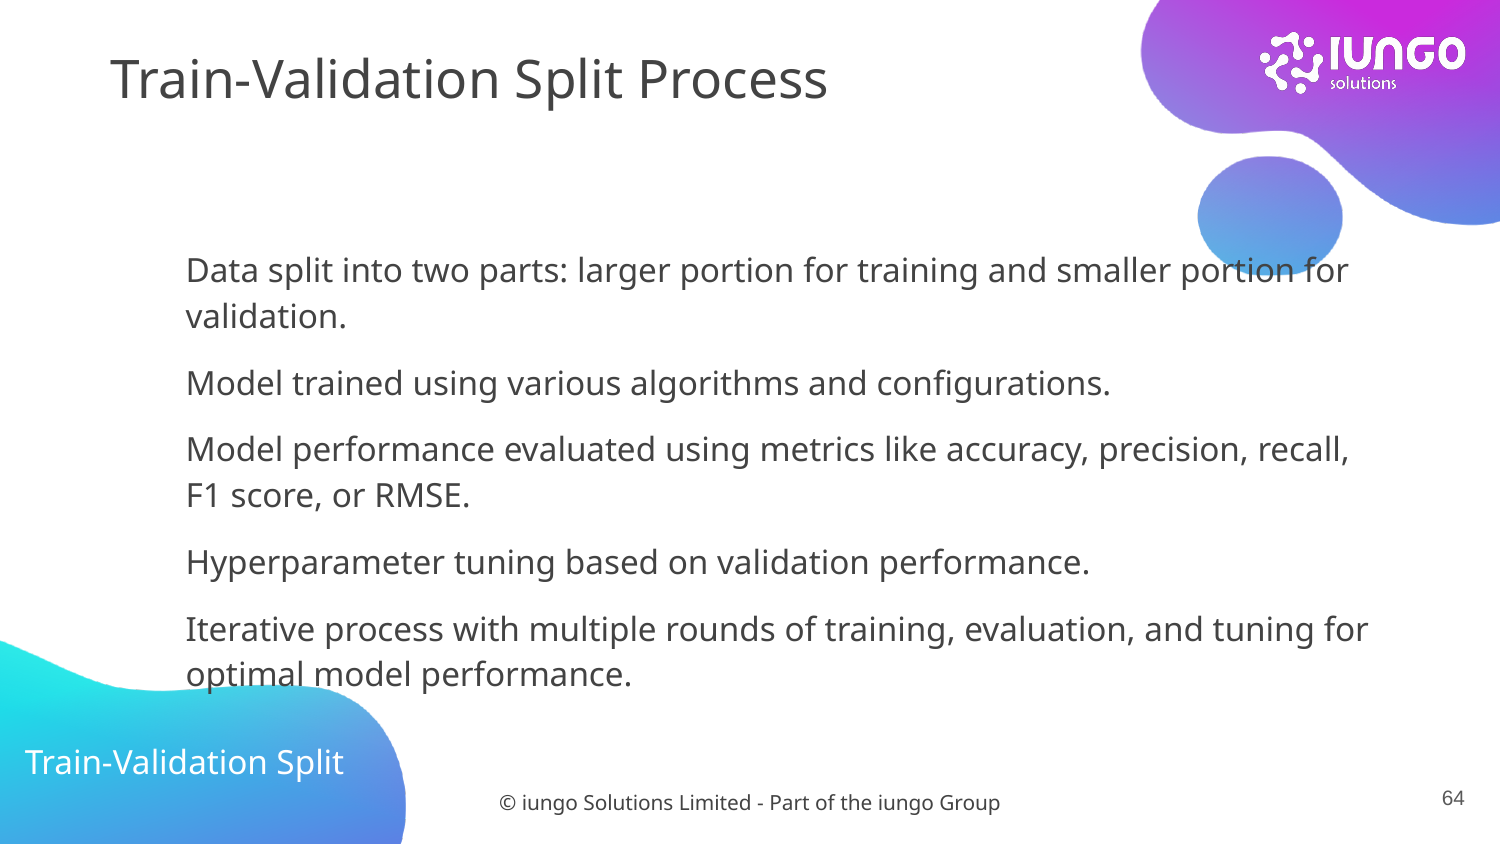

# Train-Validation Split Process
Data split into two parts: larger portion for training and smaller portion for validation.
Model trained using various algorithms and configurations.
Model performance evaluated using metrics like accuracy, precision, recall, F1 score, or RMSE.
Hyperparameter tuning based on validation performance.
Iterative process with multiple rounds of training, evaluation, and tuning for optimal model performance.
Train-Validation Split